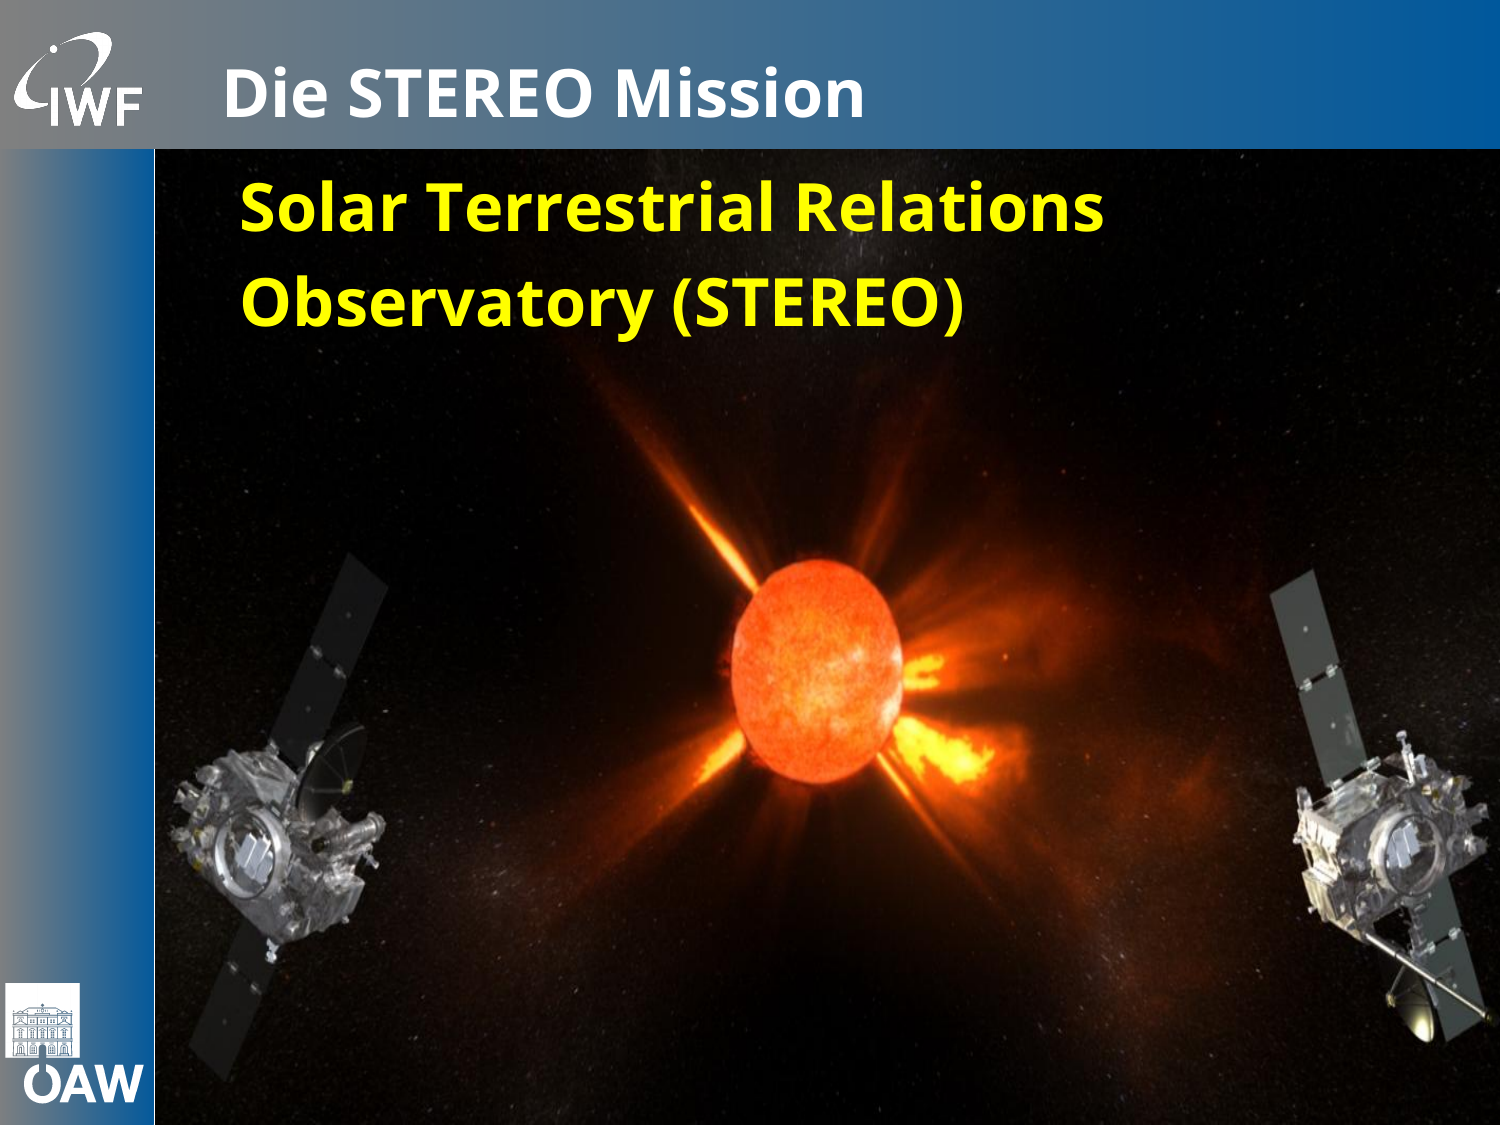

# Die STEREO Mission
Solar Terrestrial Relations Observatory (STEREO)
IWF/ÖAW GRAZ
1